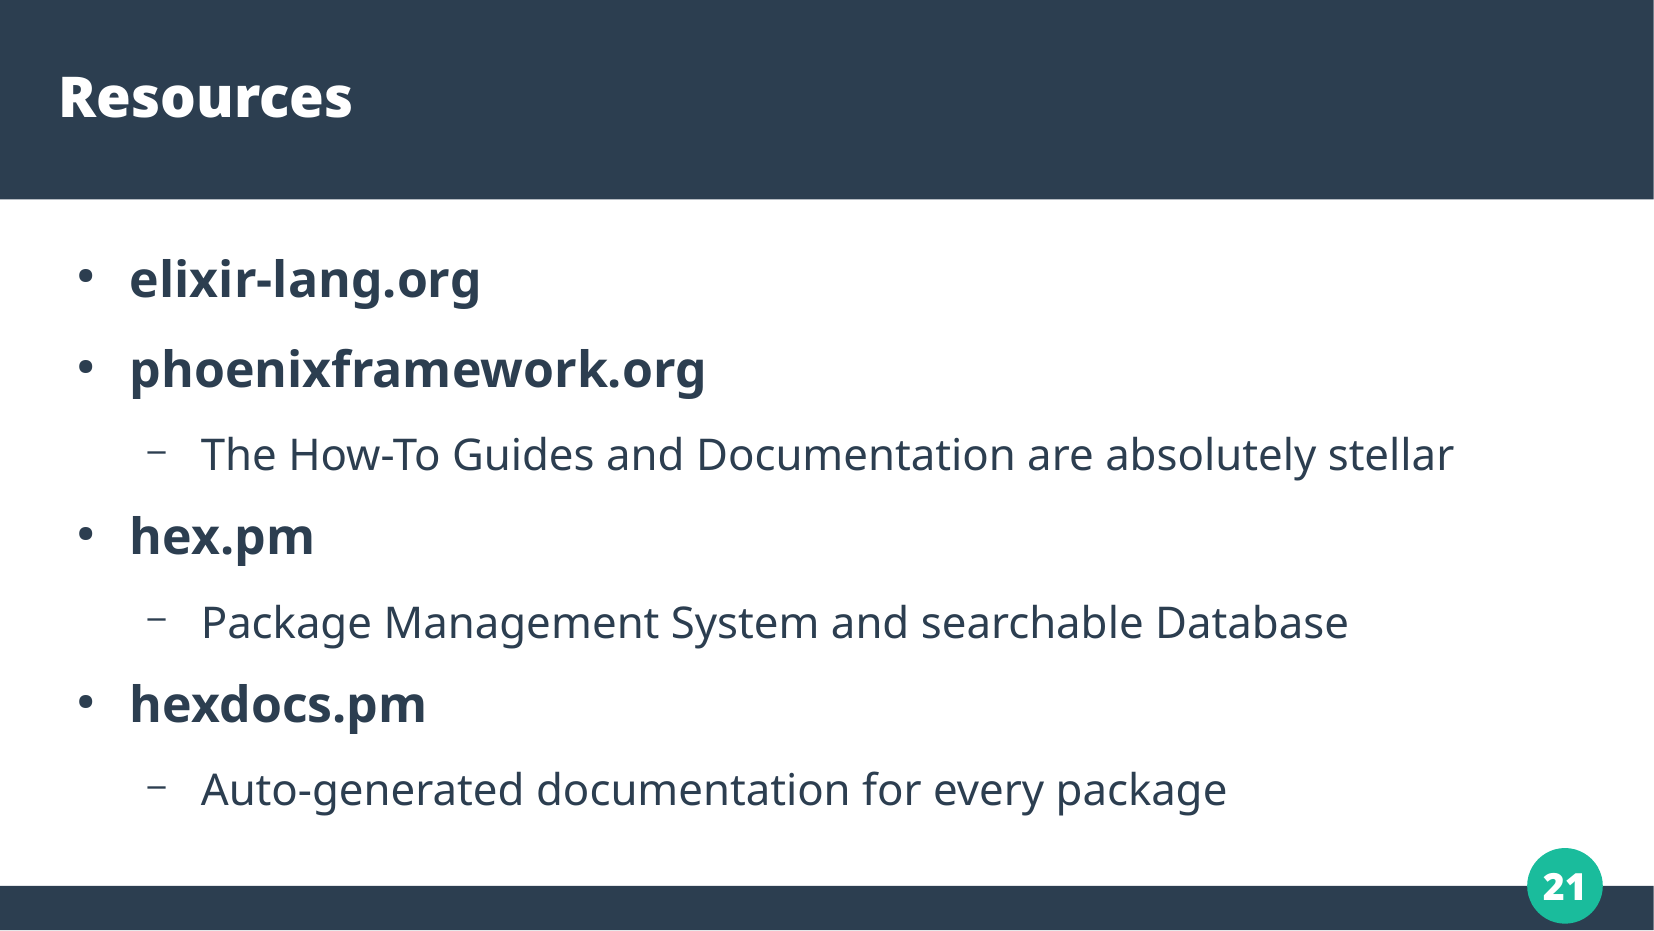

# Resources
elixir-lang.org
phoenixframework.org
The How-To Guides and Documentation are absolutely stellar
hex.pm
Package Management System and searchable Database
hexdocs.pm
Auto-generated documentation for every package